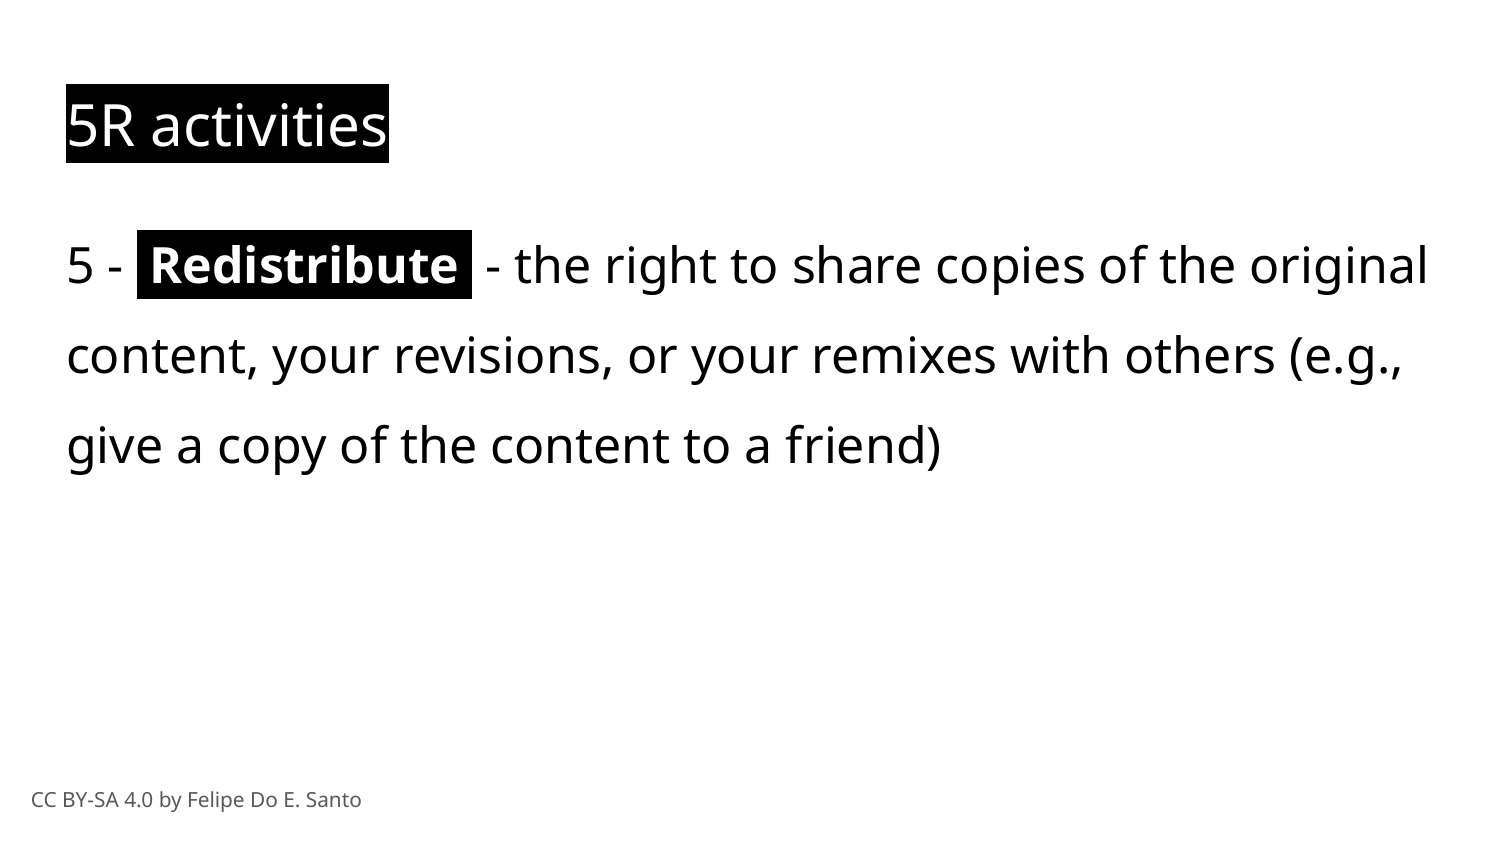

# 5R activities
5 - Redistribute - the right to share copies of the original content, your revisions, or your remixes with others (e.g., give a copy of the content to a friend)
CC BY-SA 4.0 by Felipe Do E. Santo